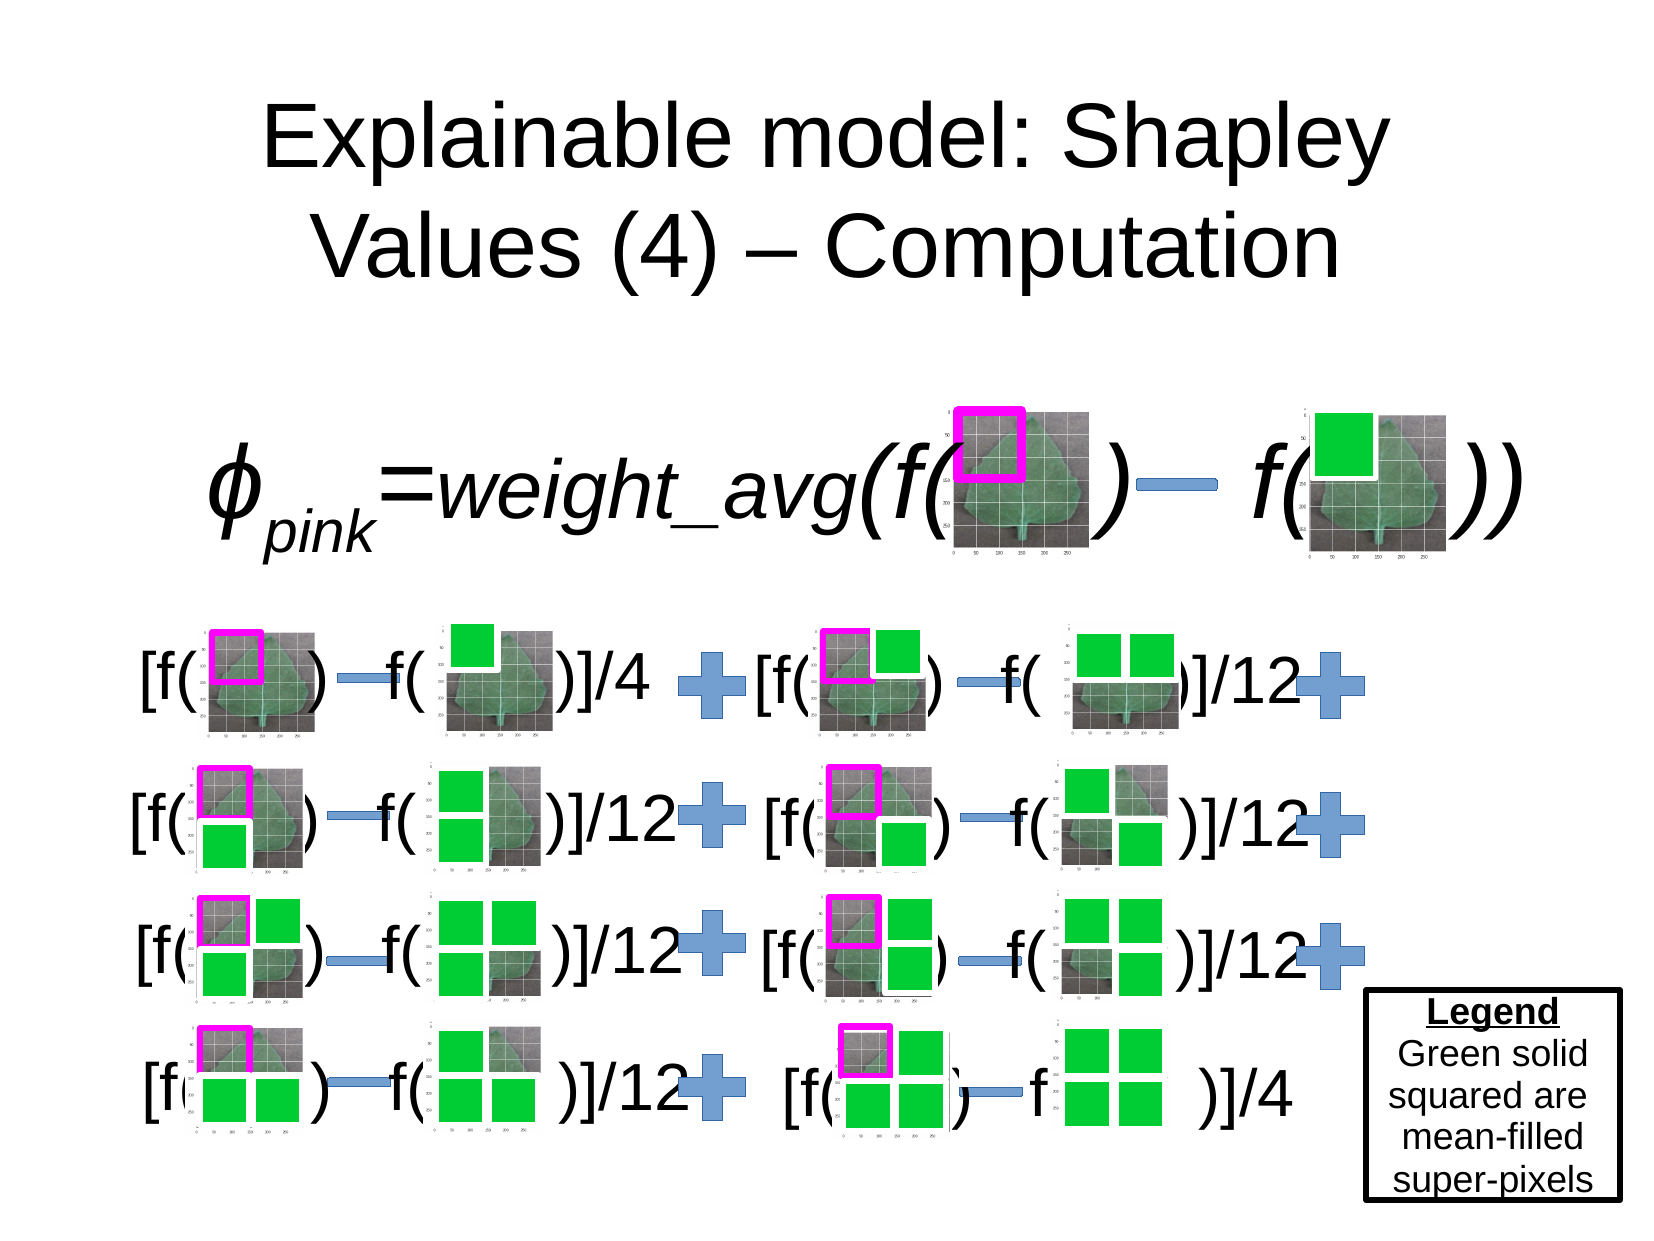

# Explainable model: Shapley Values (4) – Computation
 ϕpink=weight_avg(f( ) f( ))
 [f( ) f( )]/4
 [f( ) f( )]/12
 [f( ) f( )]/12
 [f( ) f( )]/12
 [f( ) f( )]/12
 [f( ) f( )]/12
Legend
Green solid
squared are
mean-filled
super-pixels
 [f( ) f( )]/12
 [f( ) f( )]/4